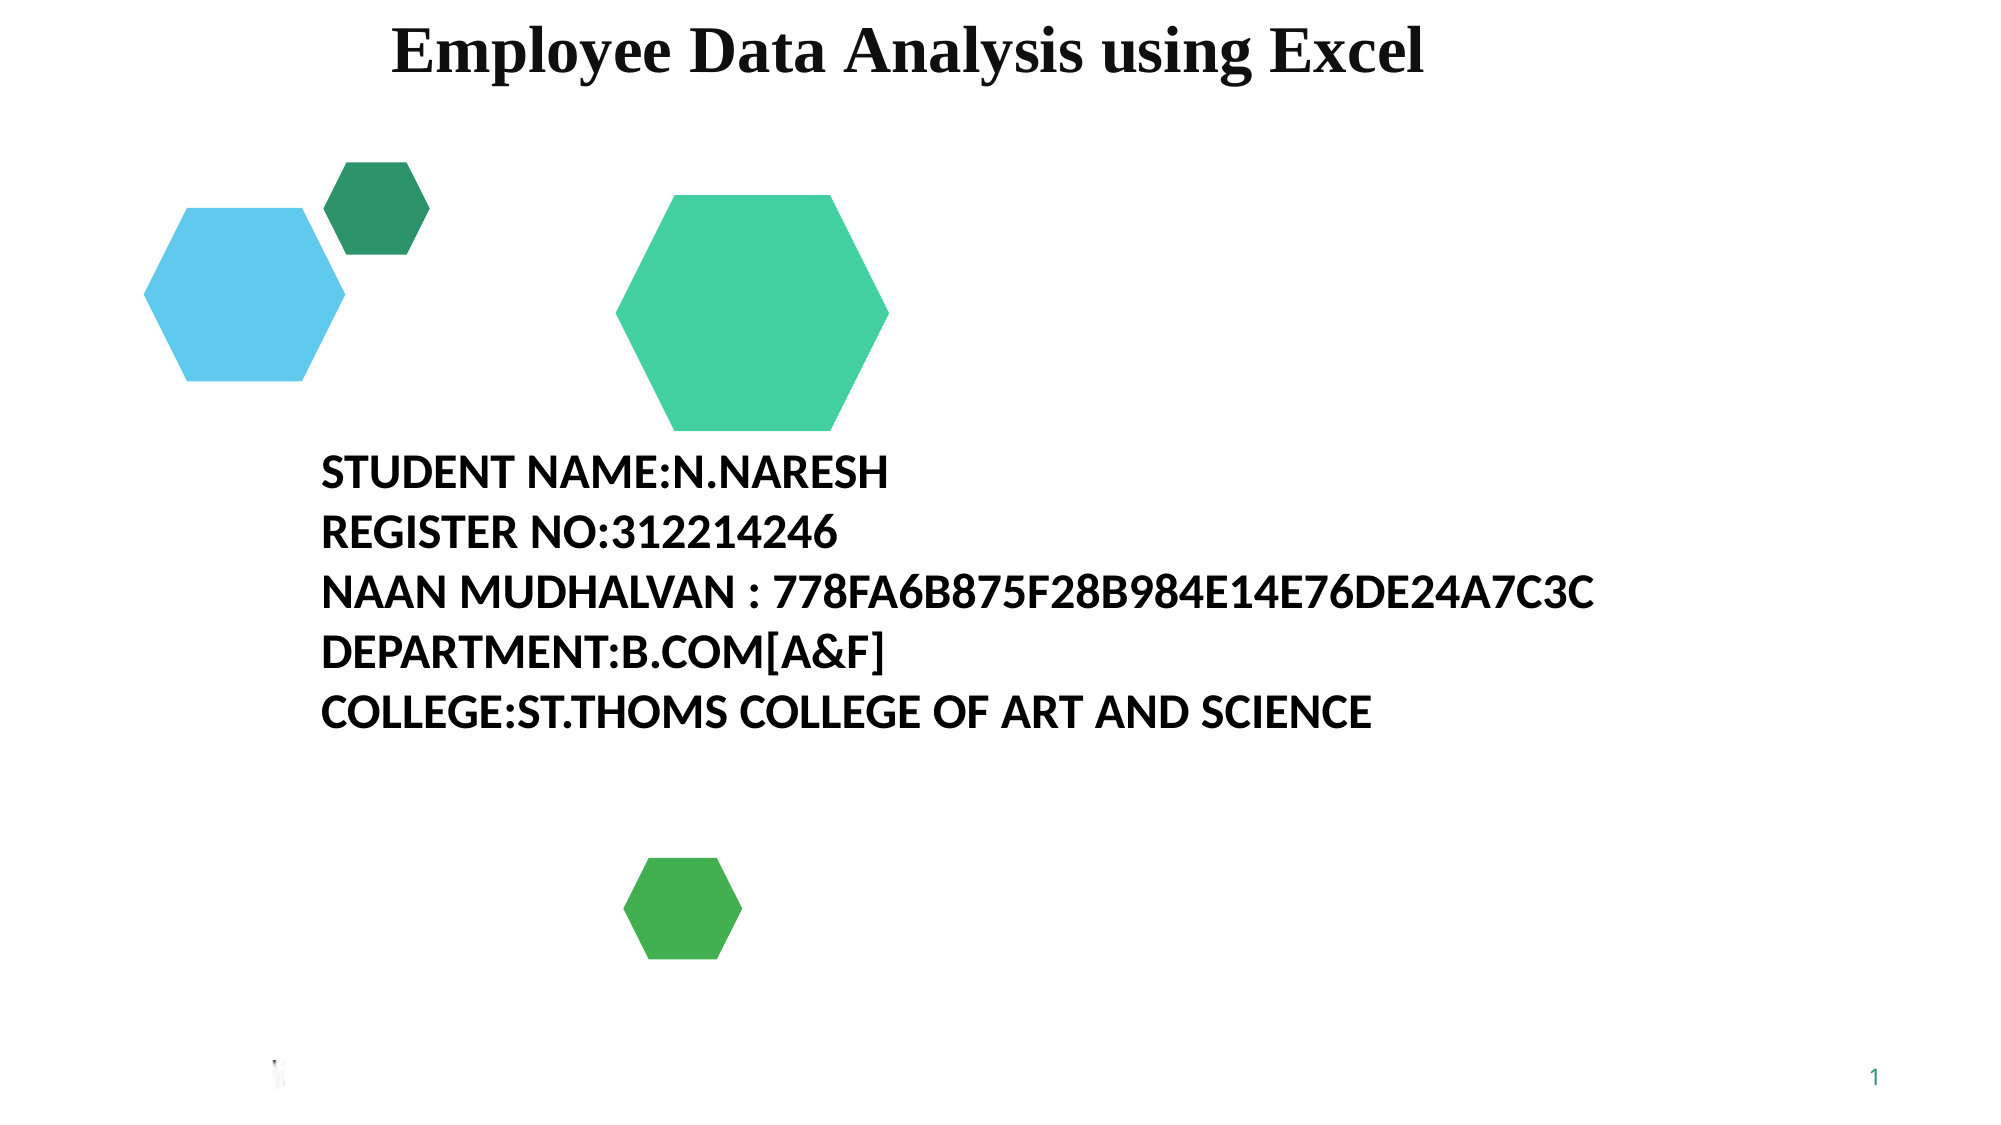

# Employee Data Analysis using Excel
STUDENT NAME:N.NARESH
REGISTER NO:312214246
NAAN MUDHALVAN : 778FA6B875F28B984E14E76DE24A7C3C
DEPARTMENT:B.COM[A&F]
COLLEGE:ST.THOMS COLLEGE OF ART AND SCIENCE